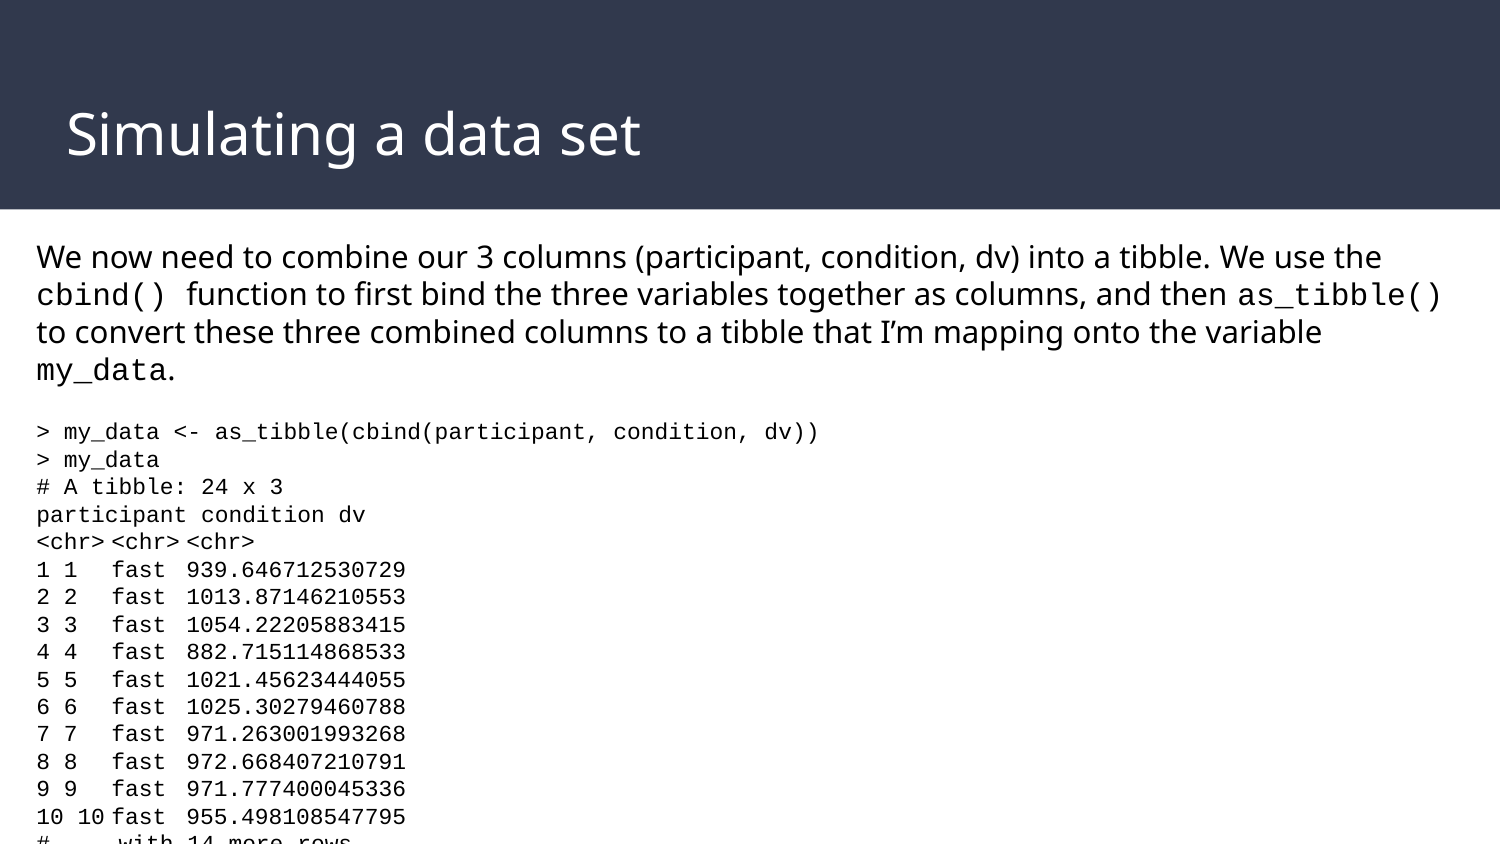

# Simulating a data set
We now need to combine our 3 columns (participant, condition, dv) into a tibble. We use the cbind() function to first bind the three variables together as columns, and then as_tibble() to convert these three combined columns to a tibble that I’m mapping onto the variable my_data.
> my_data <- as_tibble(cbind(participant, condition, dv))
> my_data
# A tibble: 24 x 3
participant condition dv
<chr>	<chr>	<chr>
1 1	fast	939.646712530729
2 2	fast	1013.87146210553
3 3	fast	1054.22205883415
4 4	fast	882.715114868533
5 5	fast	1021.45623444055
6 6	fast	1025.30279460788
7 7	fast	971.263001993268
8 8	fast	972.668407210791
9 9	fast	971.777400045336
10 10	fast	955.498108547795
# ... with 14 more rows